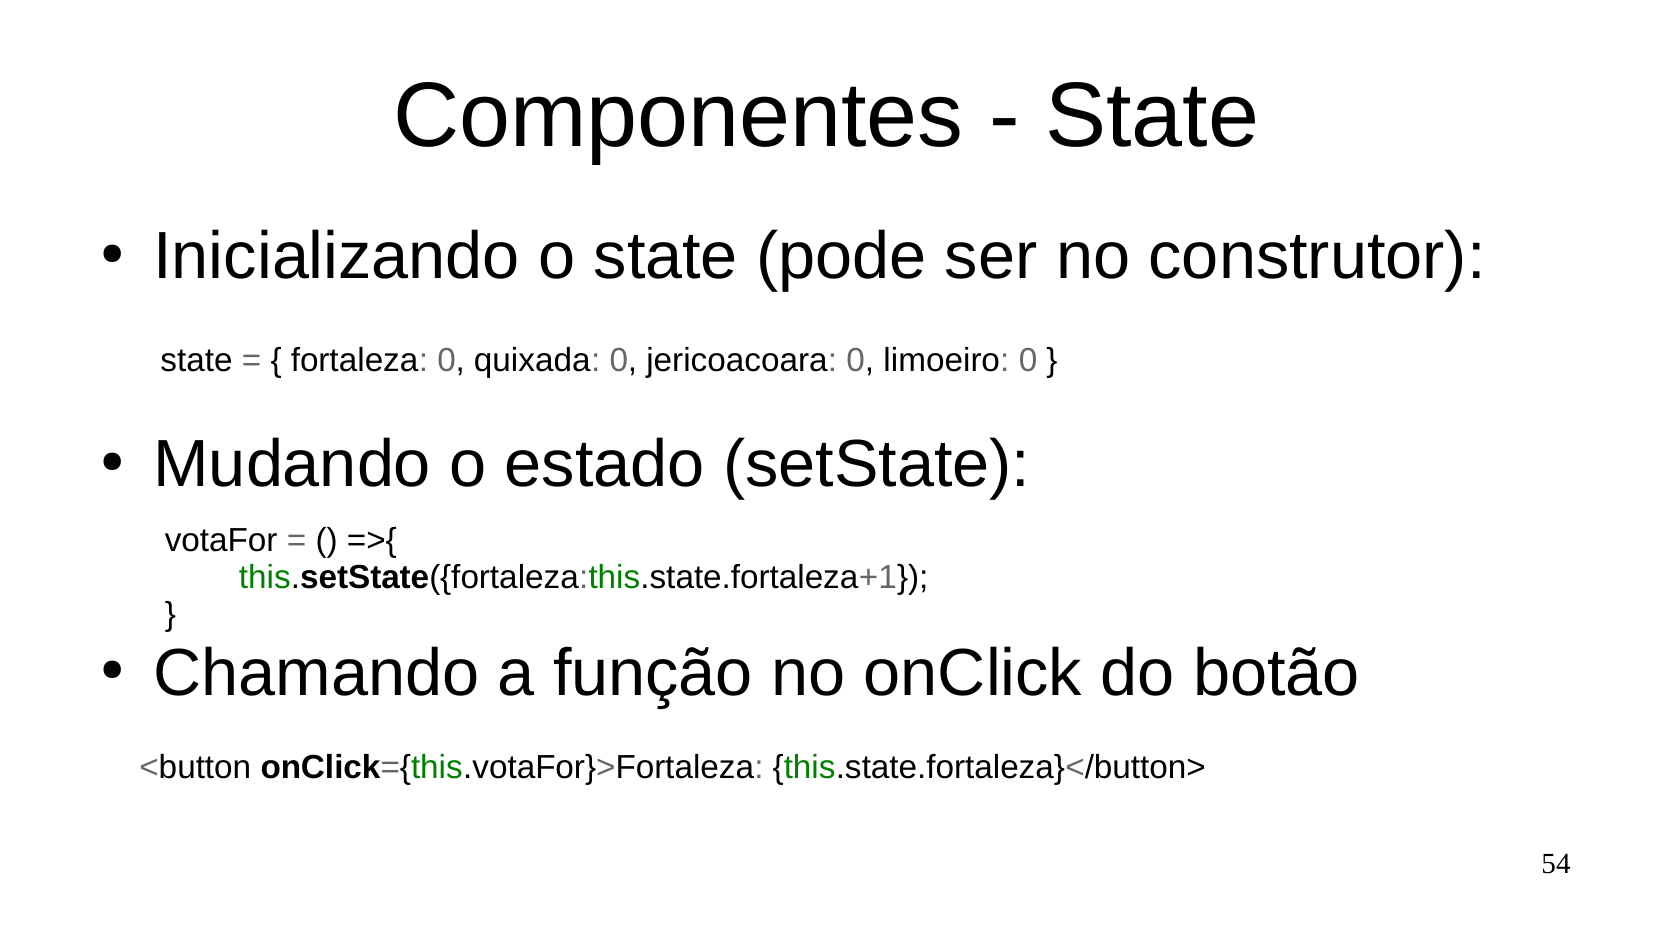

# Componentes - State
Inicializando o state (pode ser no construtor):
Mudando o estado (setState):
Chamando a função no onClick do botão
 state = { fortaleza: 0, quixada: 0, jericoacoara: 0, limoeiro: 0 }
votaFor = () =>{
 this.setState({fortaleza:this.state.fortaleza+1});
}
<button onClick={this.votaFor}>Fortaleza: {this.state.fortaleza}</button>
54